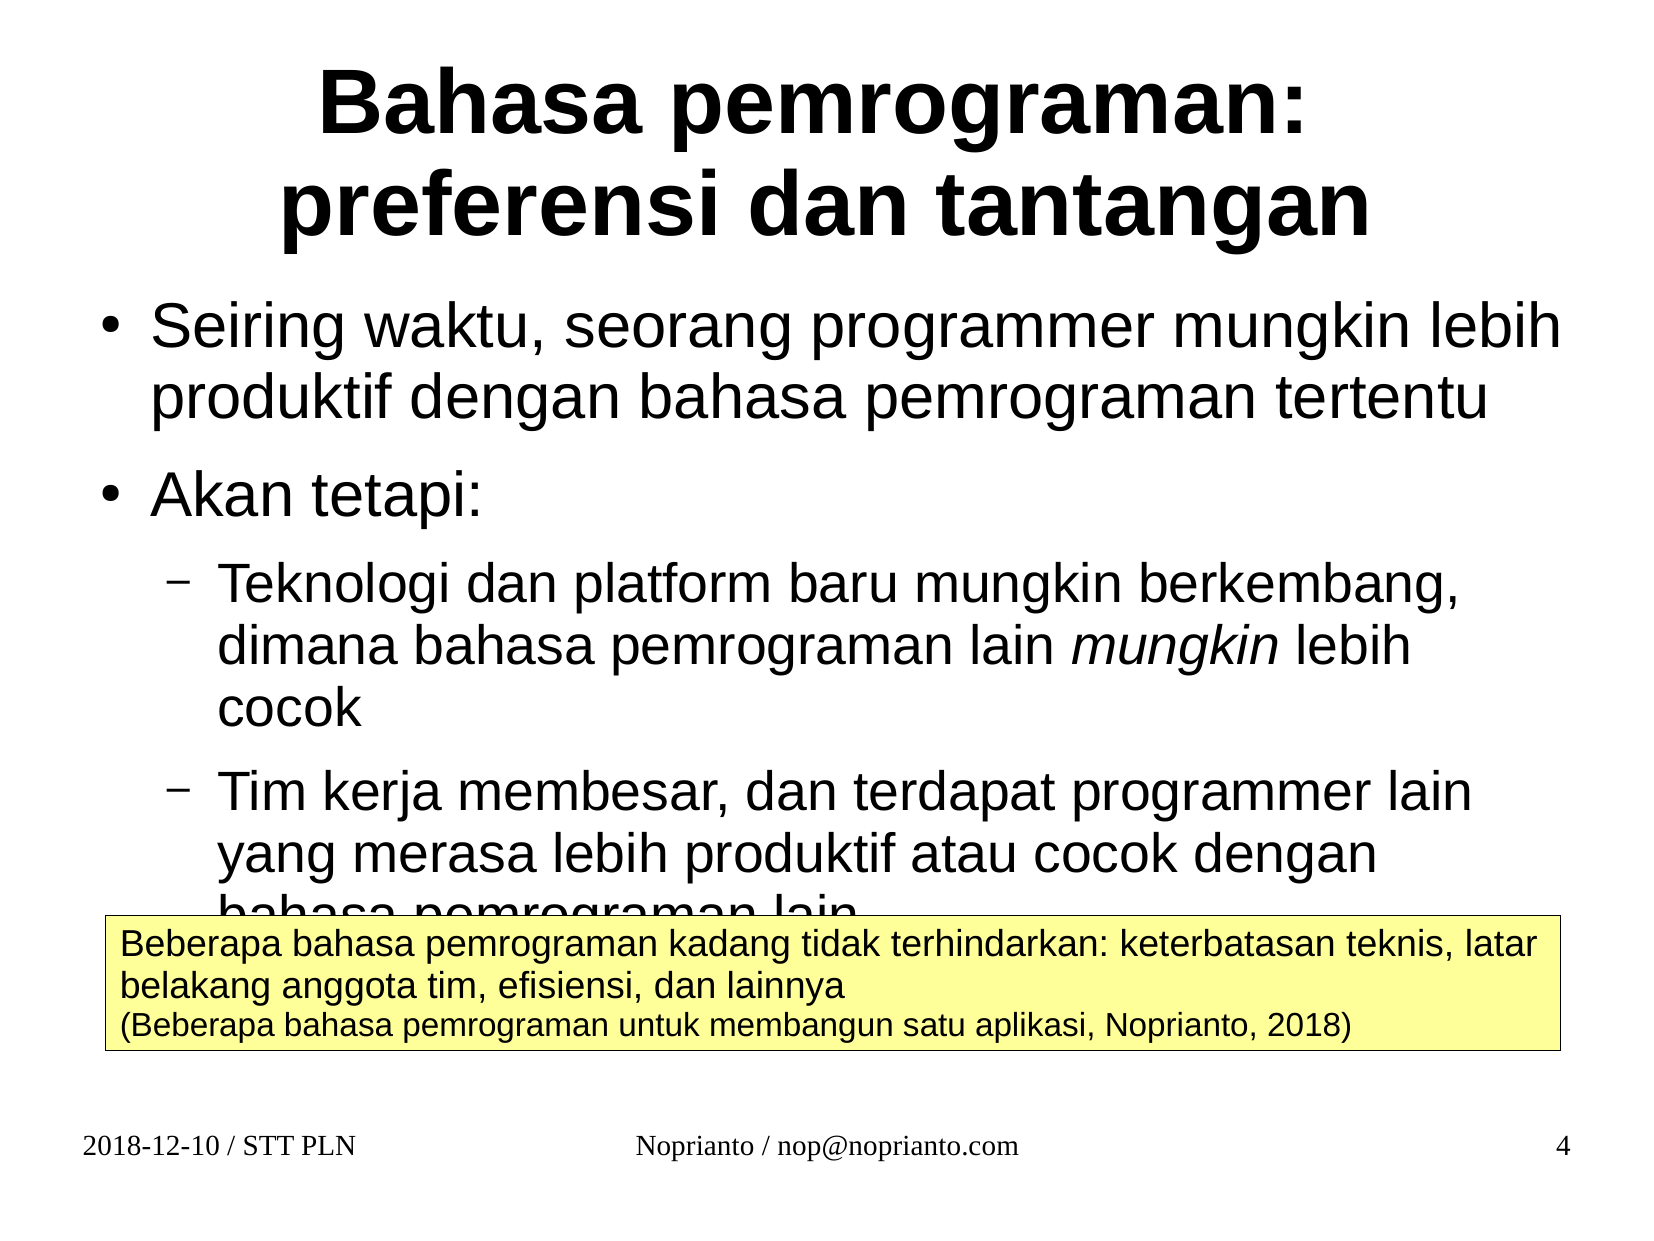

# Bahasa pemrograman: preferensi dan tantangan
Seiring waktu, seorang programmer mungkin lebih produktif dengan bahasa pemrograman tertentu
Akan tetapi:
Teknologi dan platform baru mungkin berkembang, dimana bahasa pemrograman lain mungkin lebih cocok
Tim kerja membesar, dan terdapat programmer lain yang merasa lebih produktif atau cocok dengan bahasa pemrograman lain
Beberapa bahasa pemrograman kadang tidak terhindarkan: keterbatasan teknis, latar belakang anggota tim, efisiensi, dan lainnya
(Beberapa bahasa pemrograman untuk membangun satu aplikasi, Noprianto, 2018)
2018-12-10 / STT PLN
Noprianto / nop@noprianto.com
4